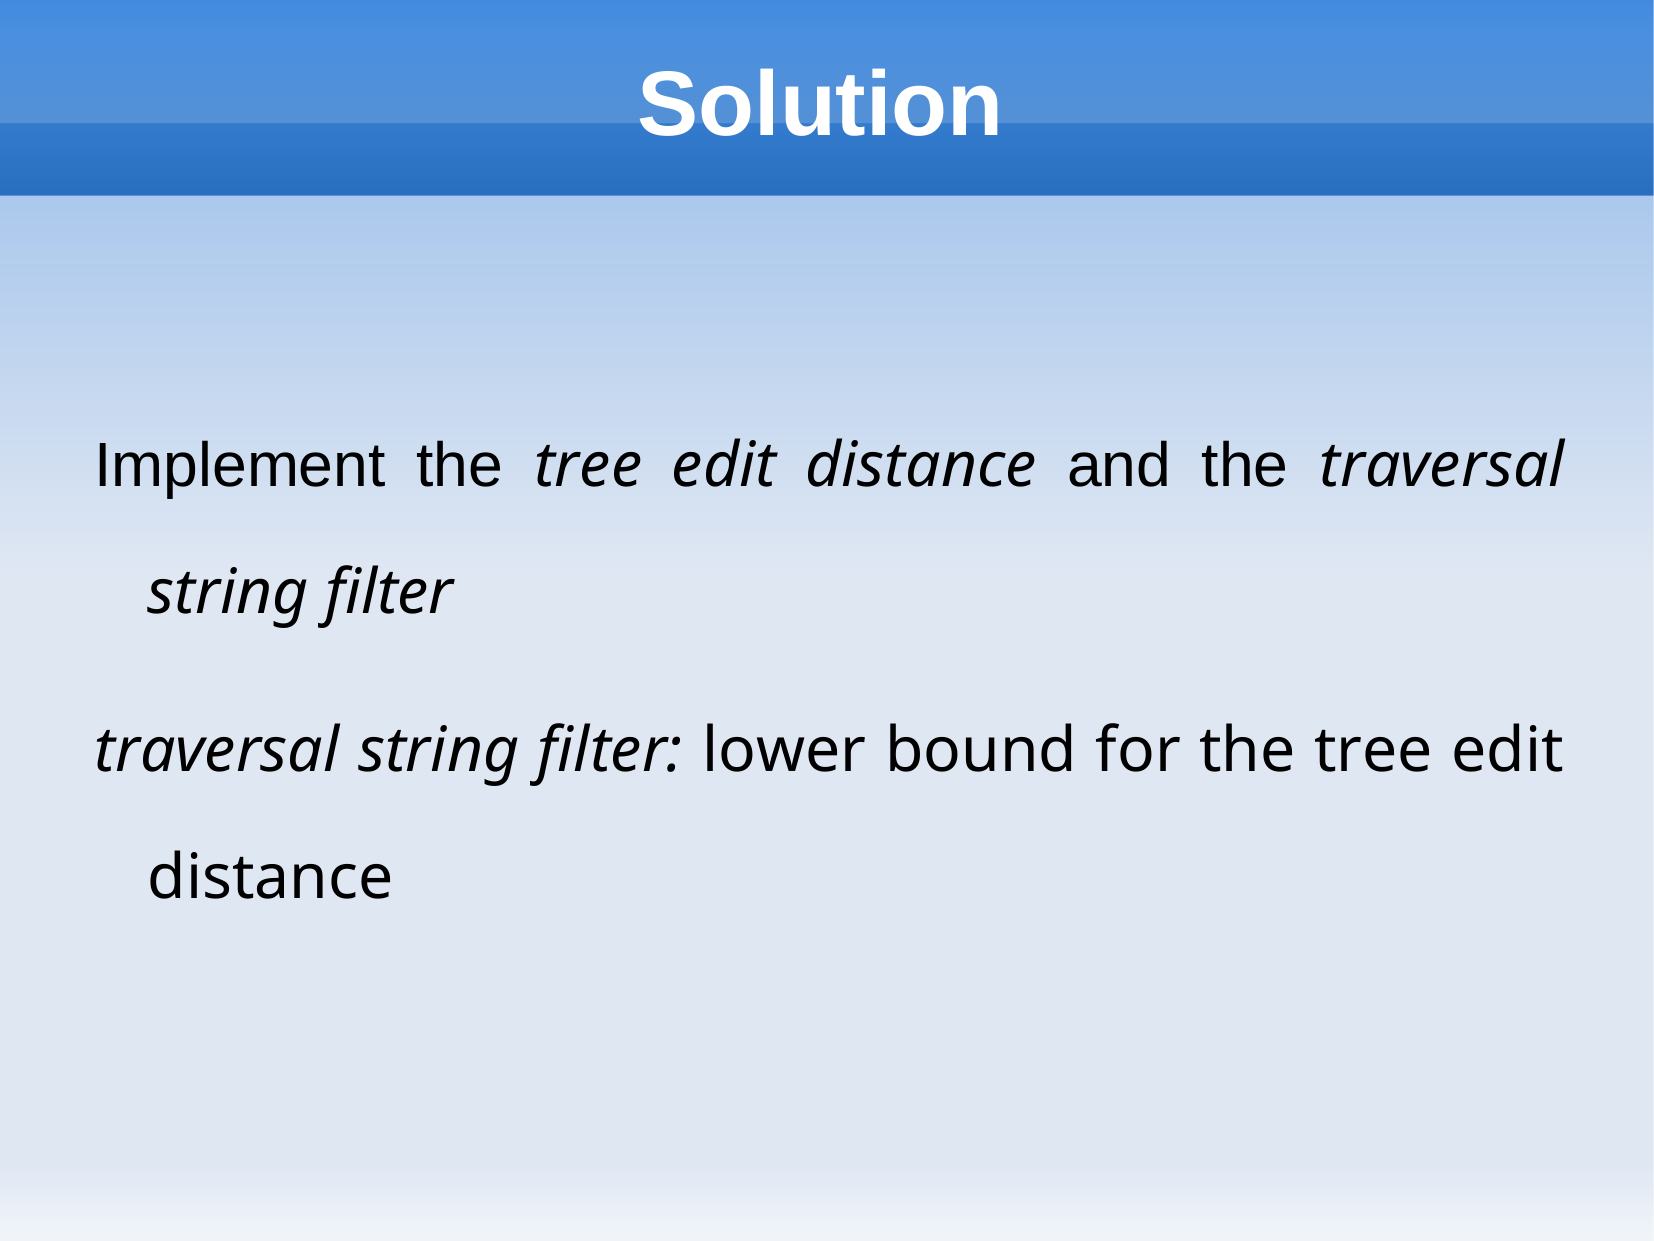

# Solution
Implement the tree edit distance and the traversal string filter
traversal string filter: lower bound for the tree edit distance